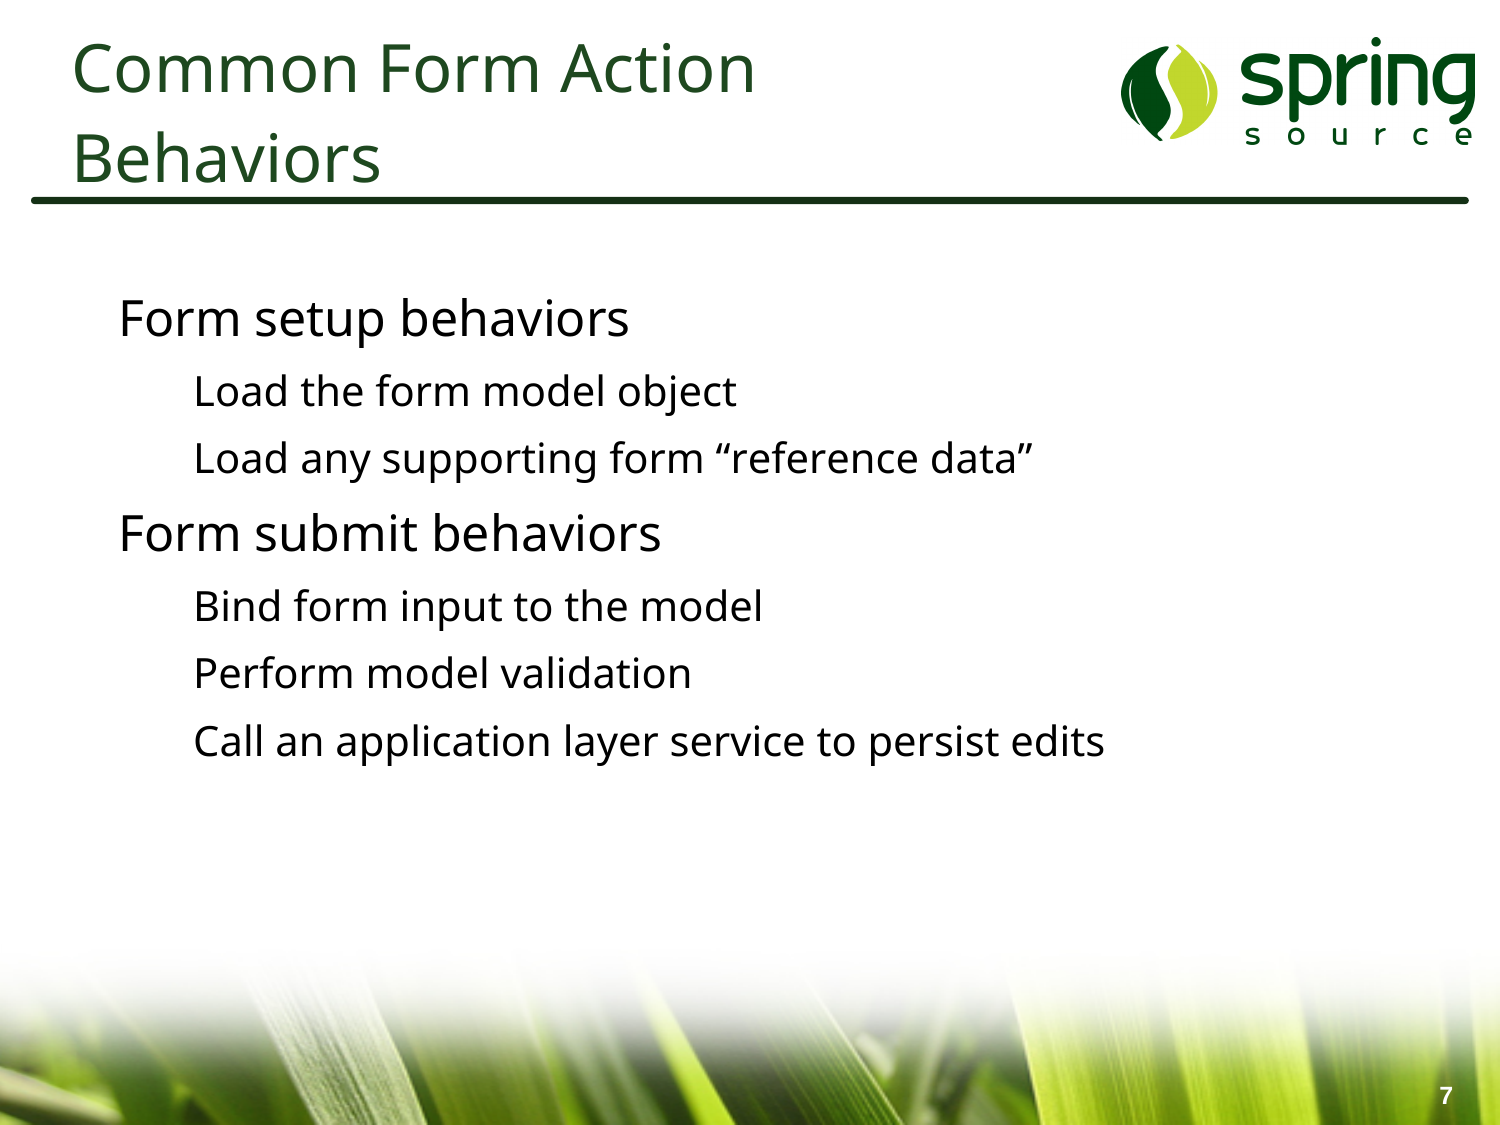

# Common Form Action Behaviors
Form setup behaviors
Load the form model object
Load any supporting form “reference data”
Form submit behaviors
Bind form input to the model
Perform model validation
Call an application layer service to persist edits